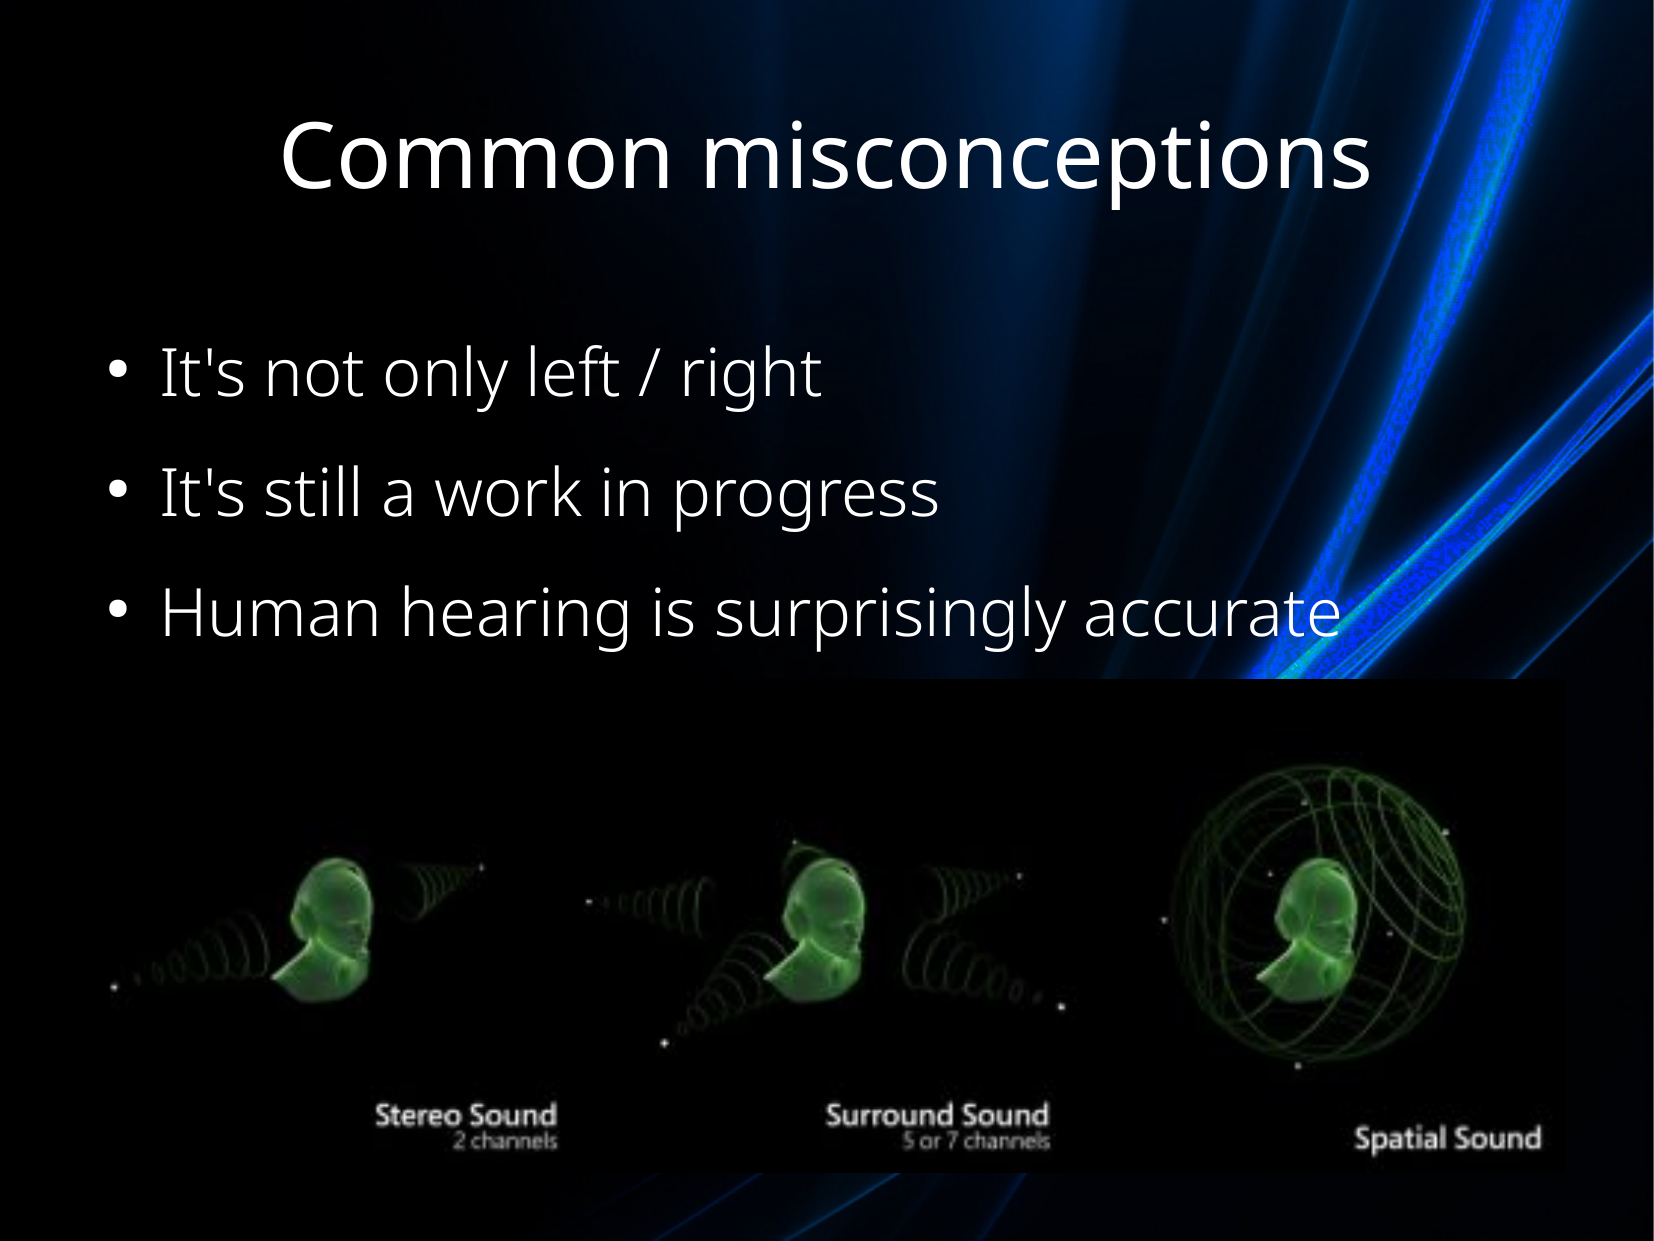

# Common misconceptions
It's not only left / right
It's still a work in progress
Human hearing is surprisingly accurate